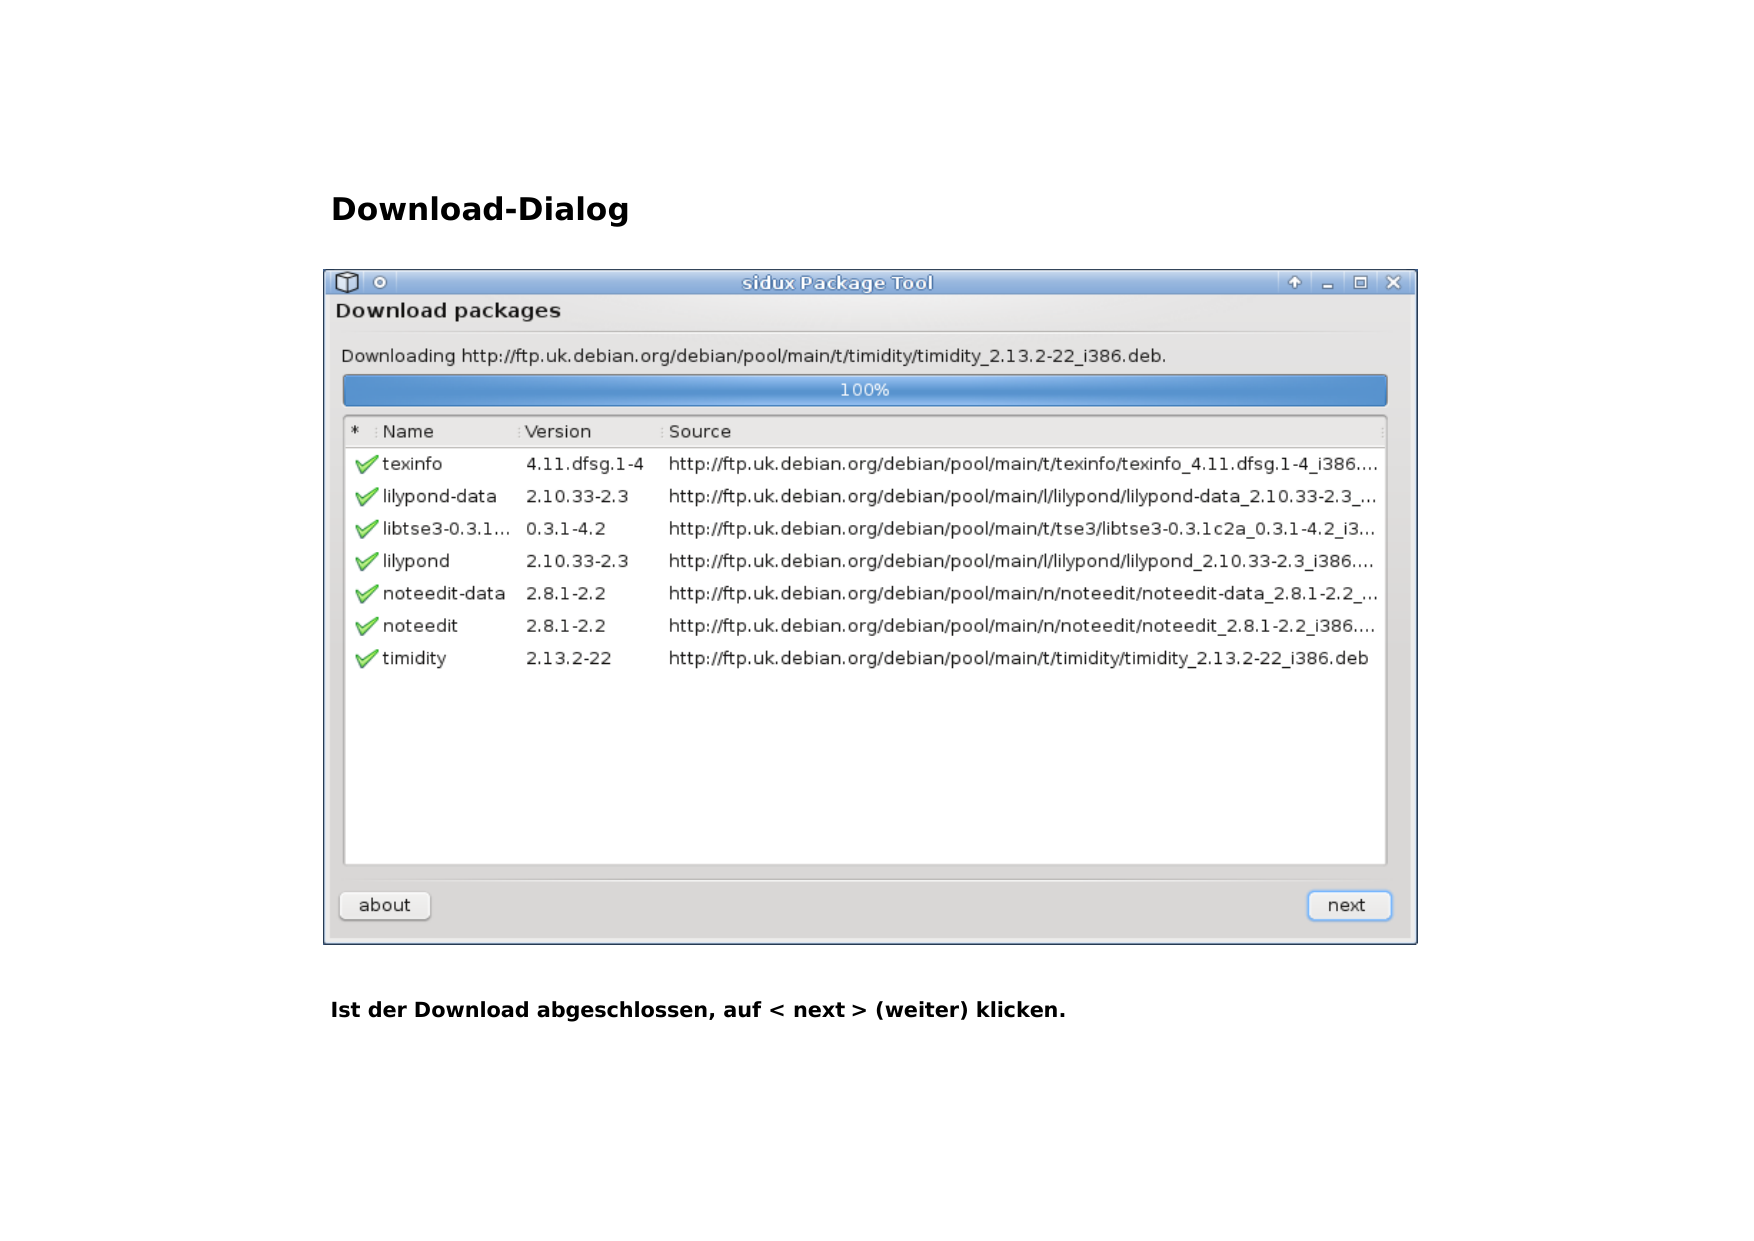

Download-Dialog
Ist der Download abgeschlossen, auf < next > (weiter) klicken.